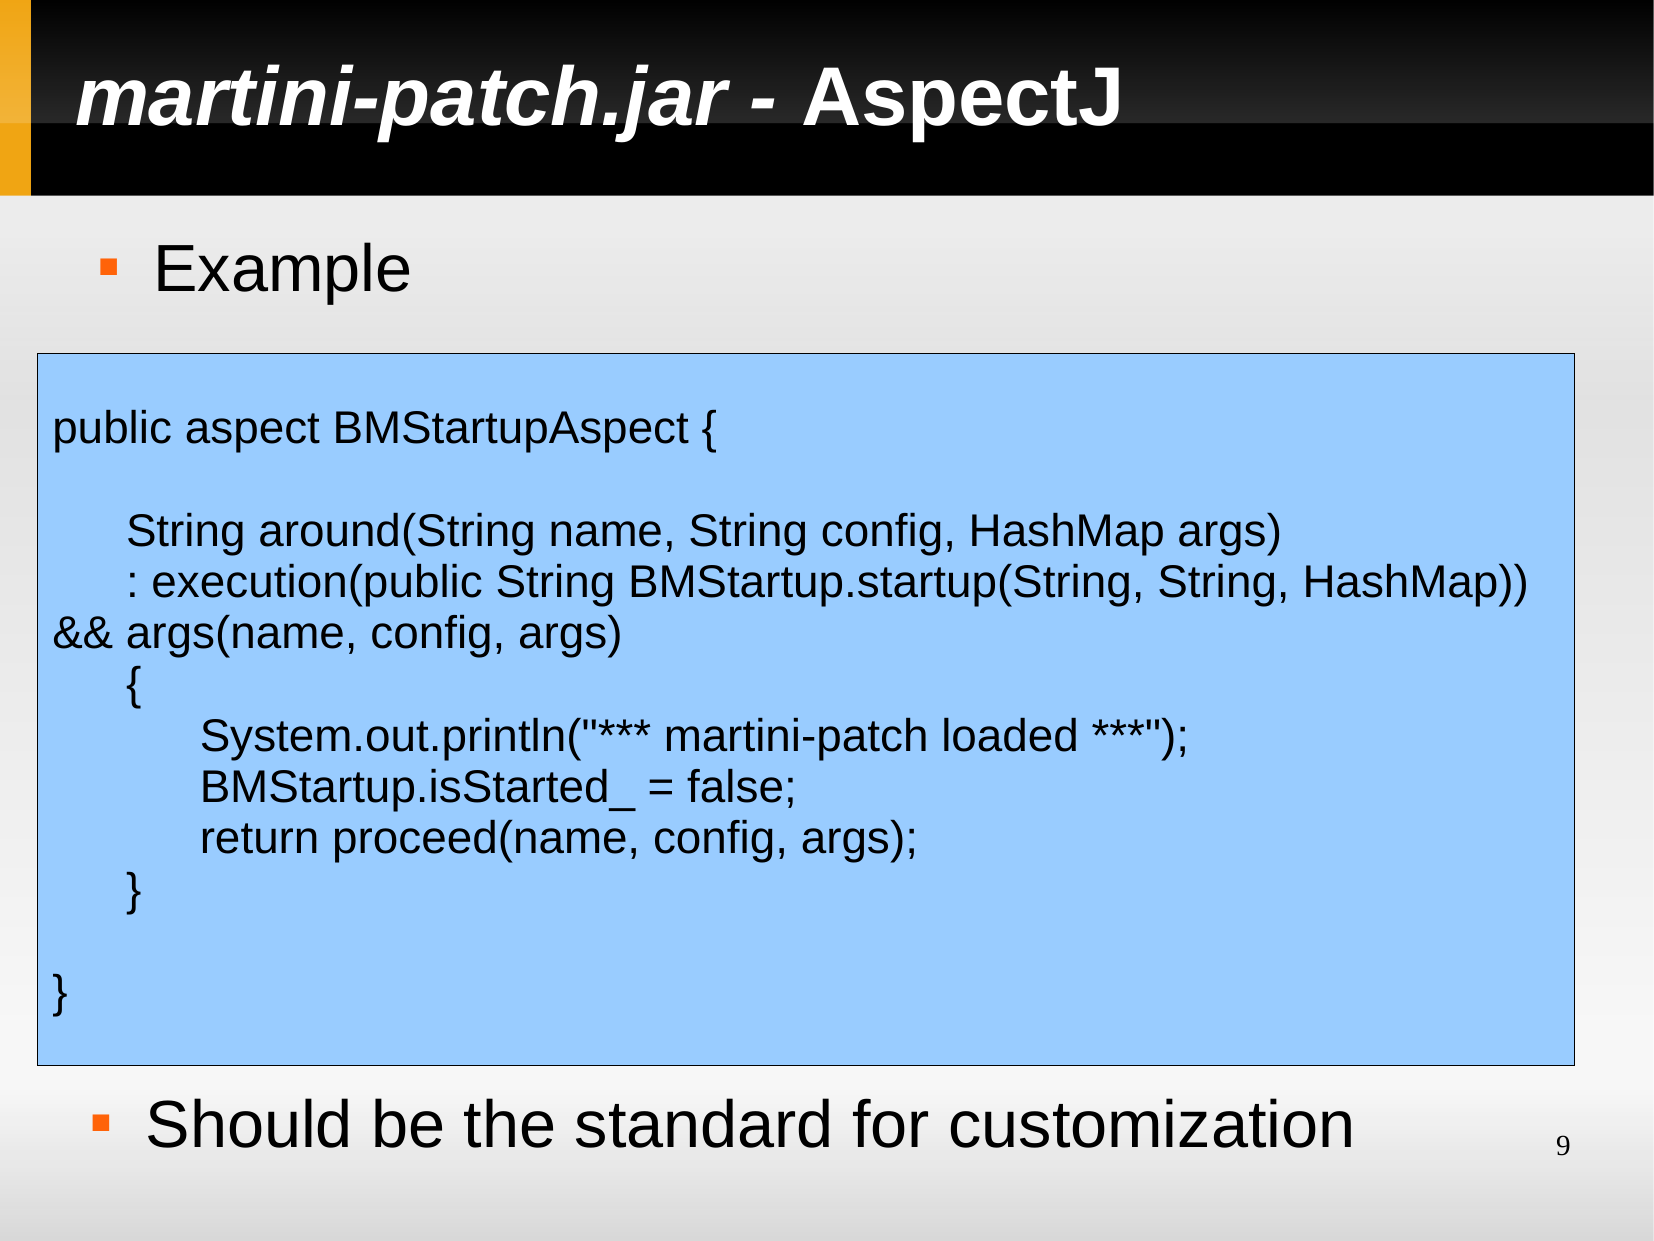

# martini-patch.jar - AspectJ
Example
public aspect BMStartupAspect {
	String around(String name, String config, HashMap args)
	: execution(public String BMStartup.startup(String, String, HashMap))
&& args(name, config, args)
	{
		System.out.println("*** martini-patch loaded ***");
		BMStartup.isStarted_ = false;
		return proceed(name, config, args);
	}
}
Should be the standard for customization
9